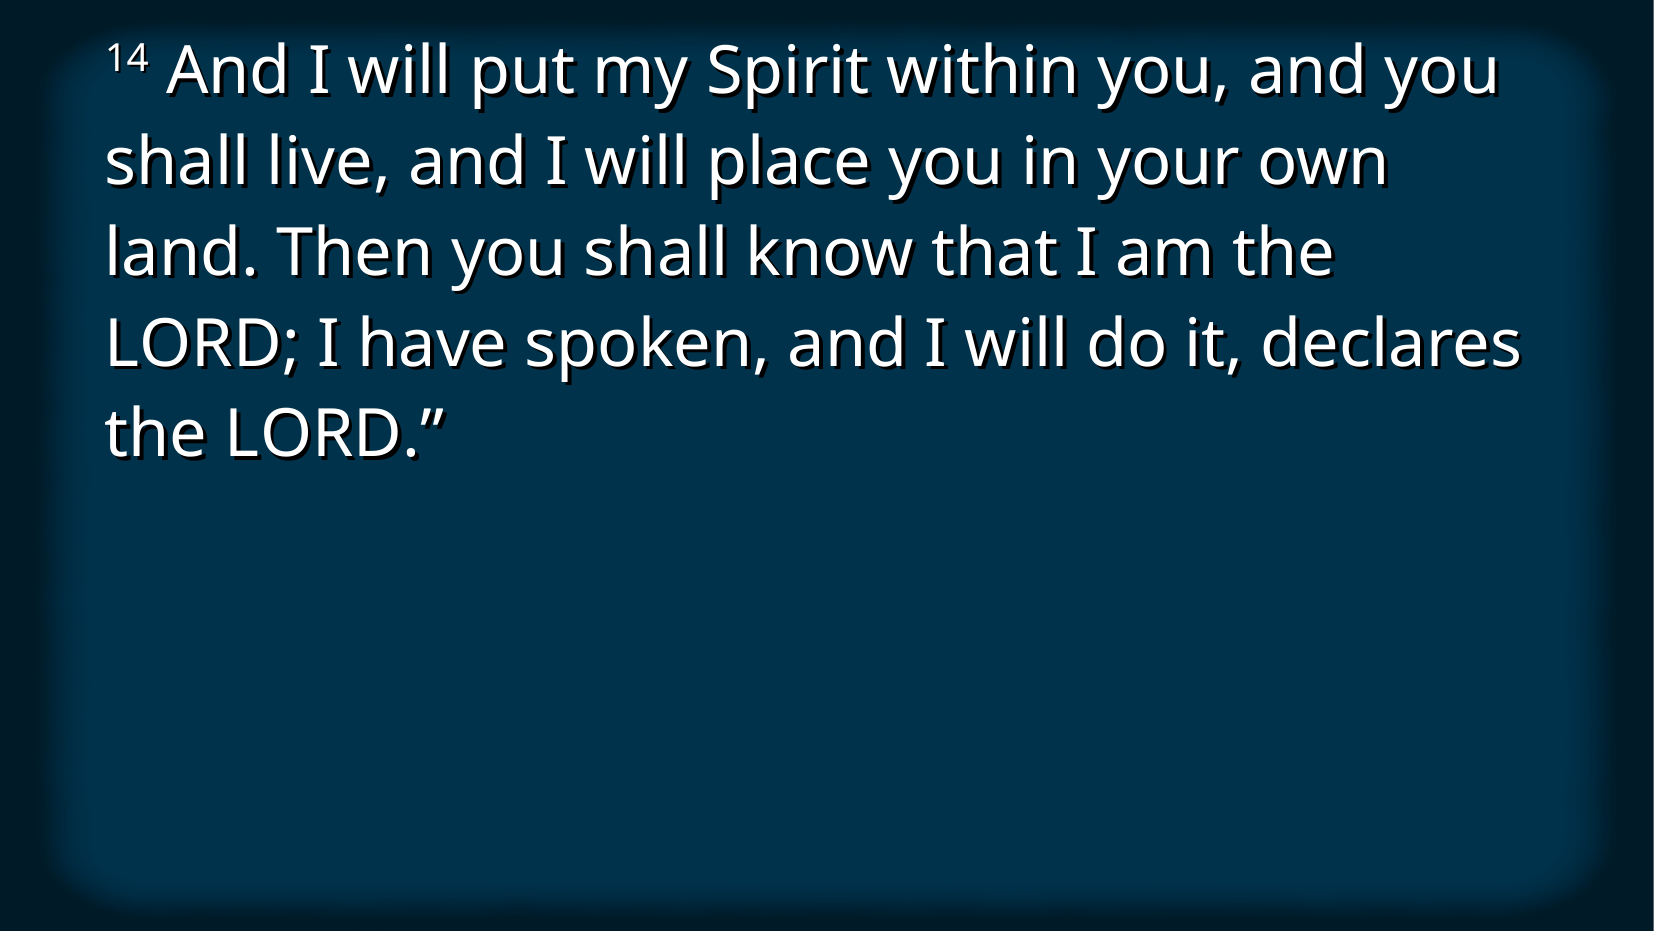

14 And I will put my Spirit within you, and you shall live, and I will place you in your own land. Then you shall know that I am the LORD; I have spoken, and I will do it, declares the LORD.”